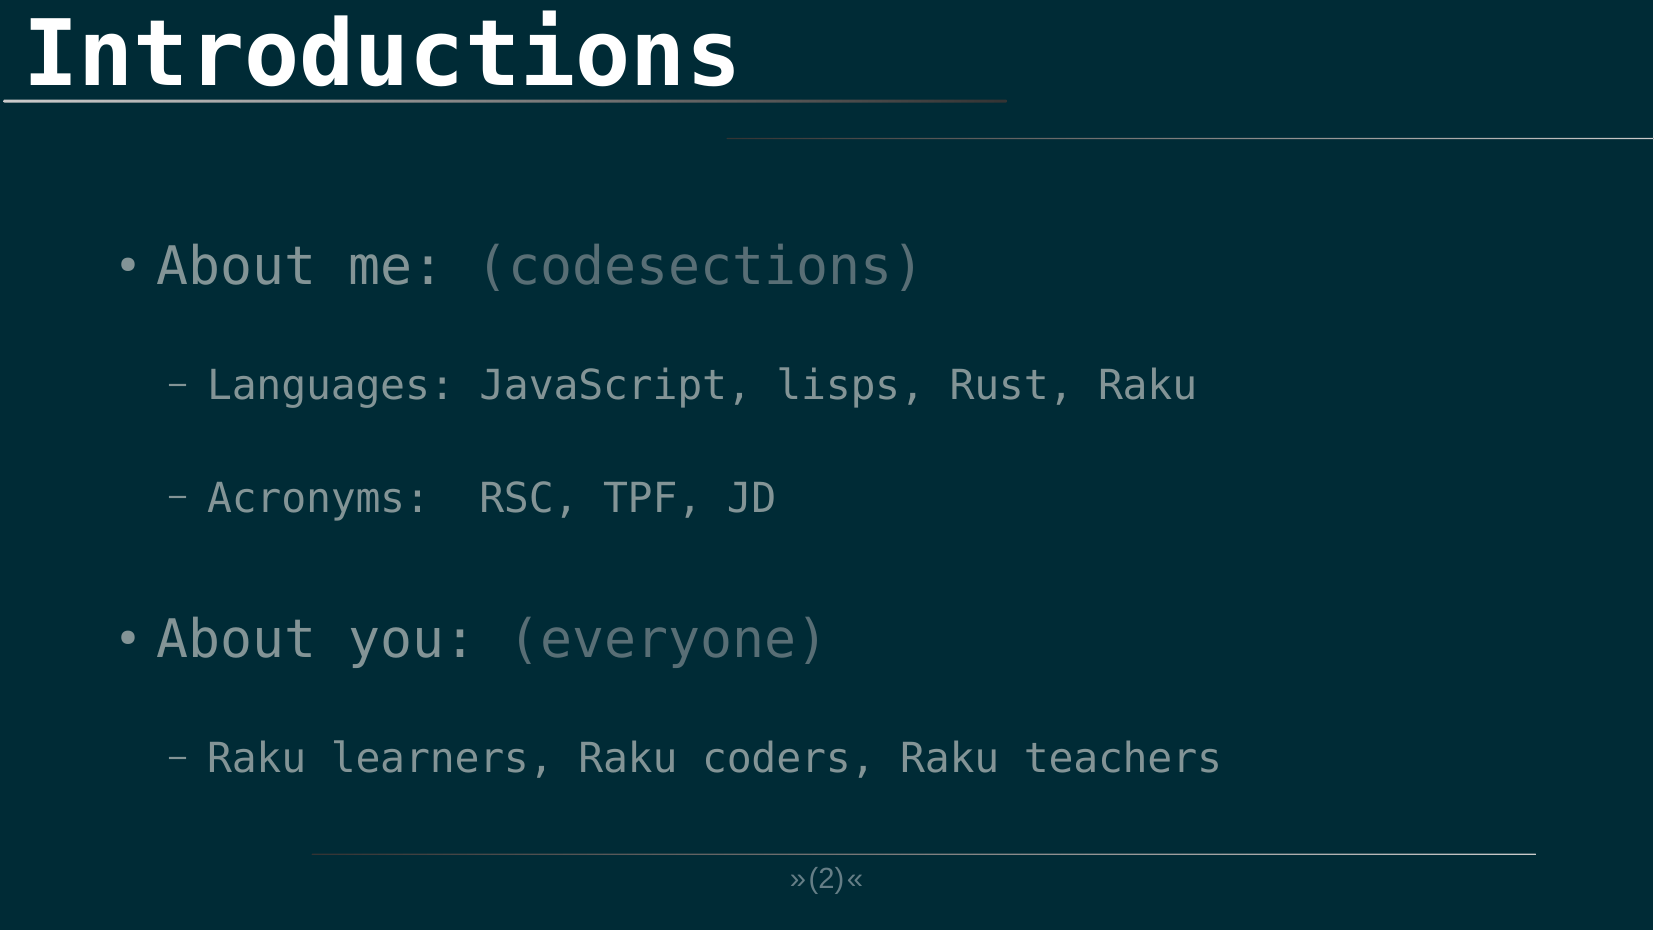

# Introductions
About me: (codesections)
Languages: JavaScript, lisps, Rust, Raku
Acronyms: RSC, TPF, JD
About you: (everyone)
Raku learners, Raku coders, Raku teachers